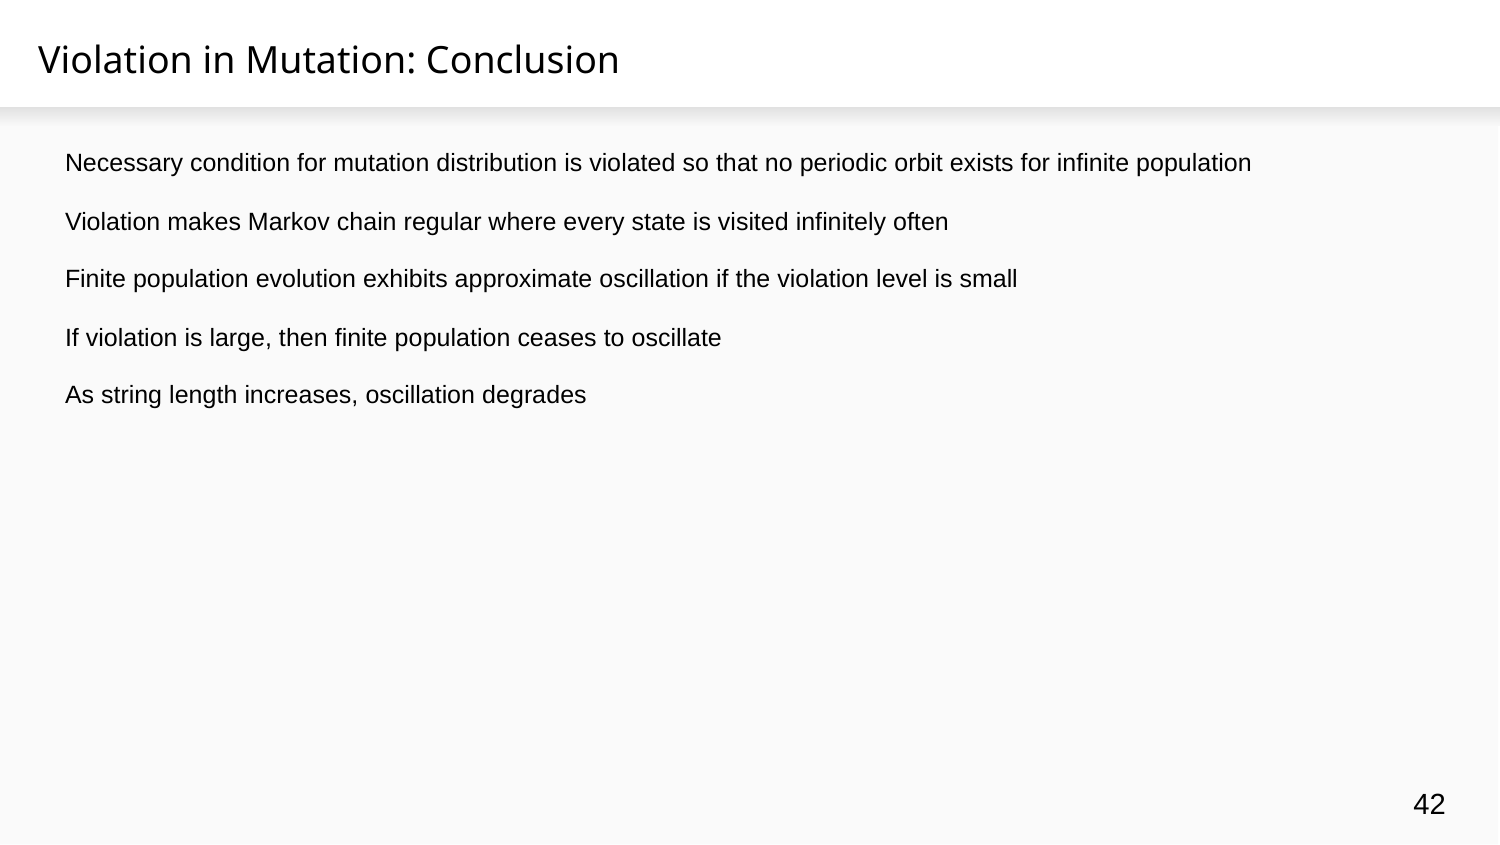

# Violation in Mutation: Conclusion
Necessary condition for mutation distribution is violated so that no periodic orbit exists for infinite population
Violation makes Markov chain regular where every state is visited infinitely often
Finite population evolution exhibits approximate oscillation if the violation level is small
If violation is large, then finite population ceases to oscillate
As string length increases, oscillation degrades
42